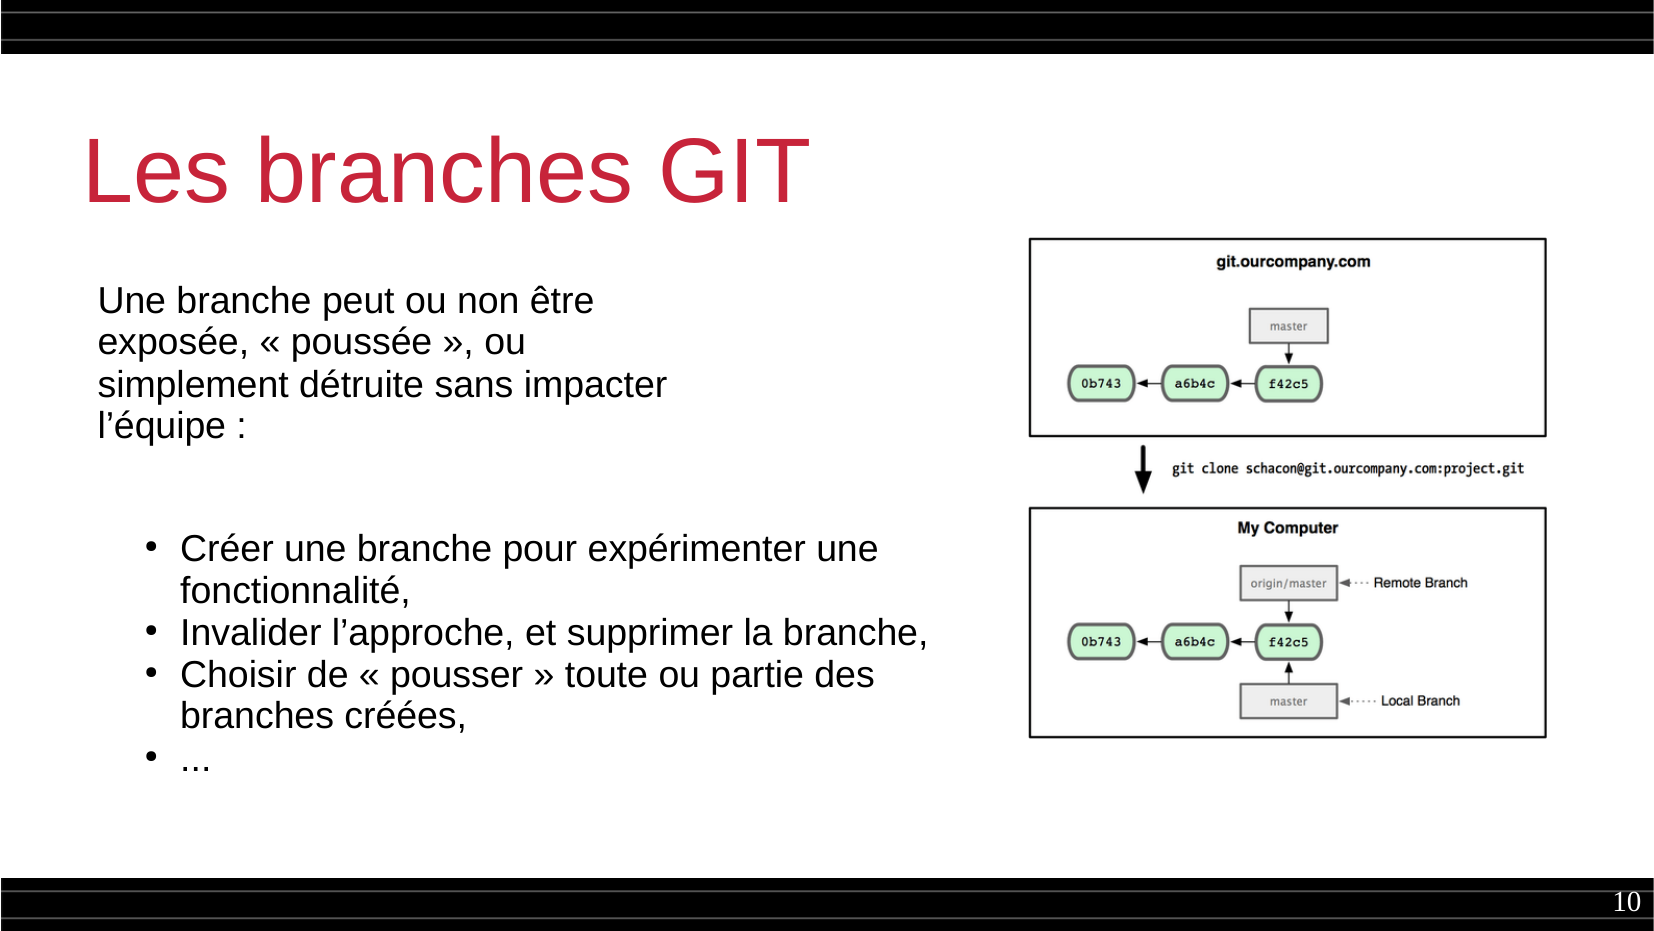

# Les branches GIT
Une branche peut ou non être exposée, « poussée », ou simplement détruite sans impacter l’équipe :
Créer une branche pour expérimenter une fonctionnalité,
Invalider l’approche, et supprimer la branche,
Choisir de « pousser » toute ou partie des branches créées,
...